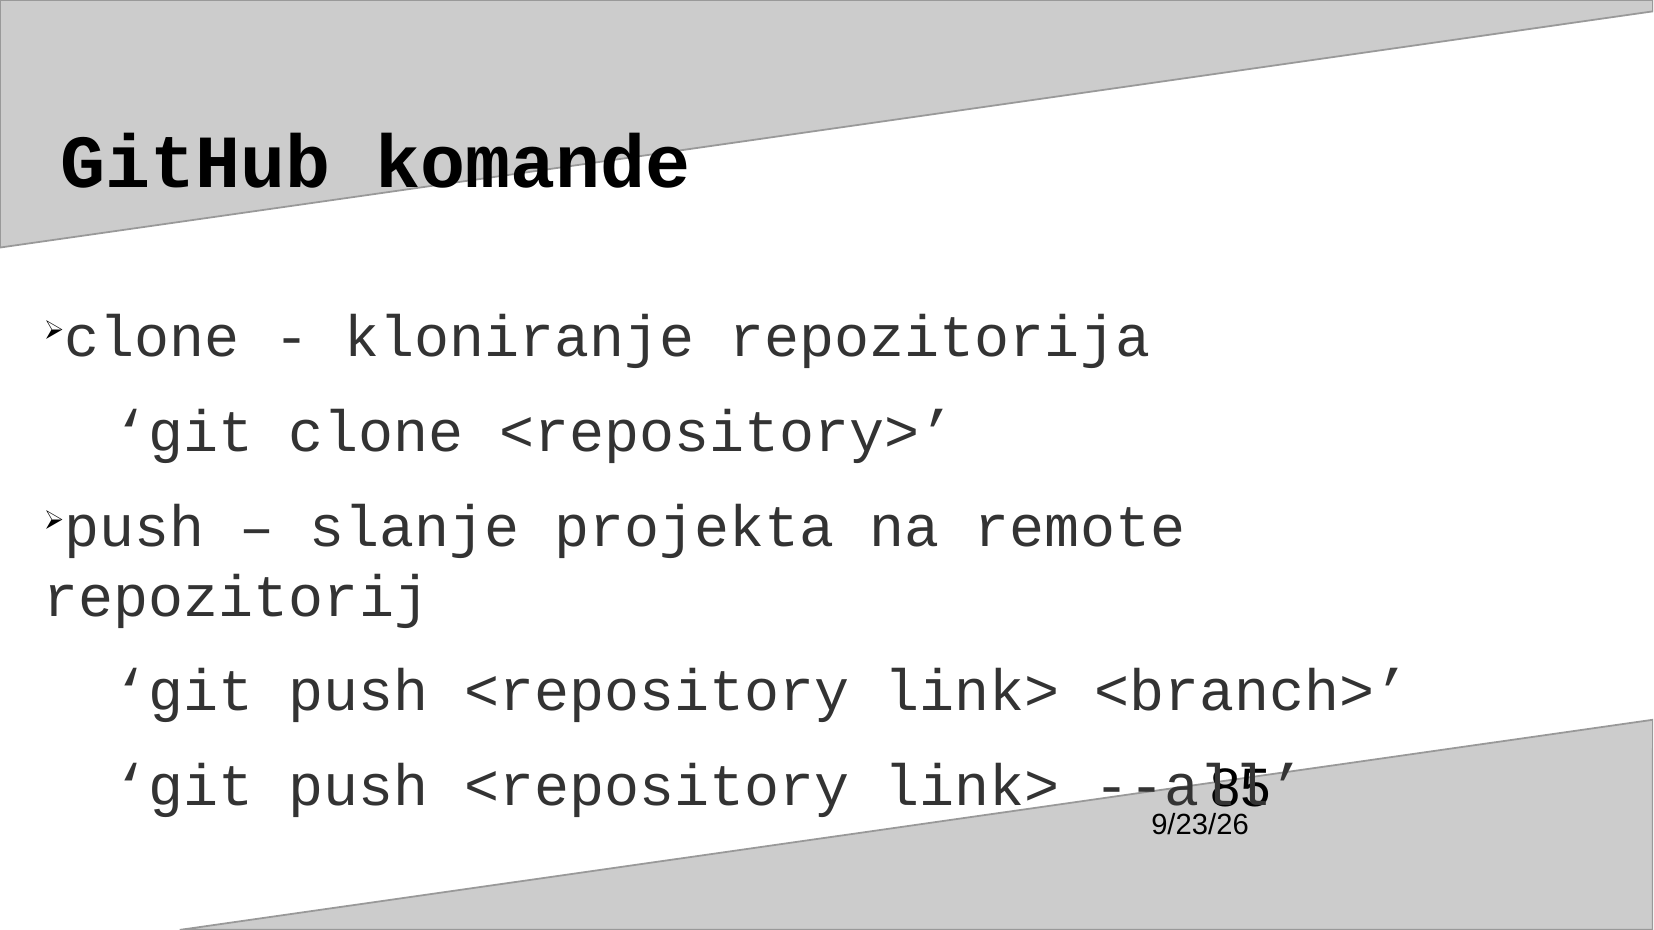

GitHub komande
# clone - kloniranje repozitorija
 ‘git clone <repository>’
push – slanje projekta na remote repozitorij
 ‘git push <repository link> <branch>’
 ‘git push <repository link> --all’